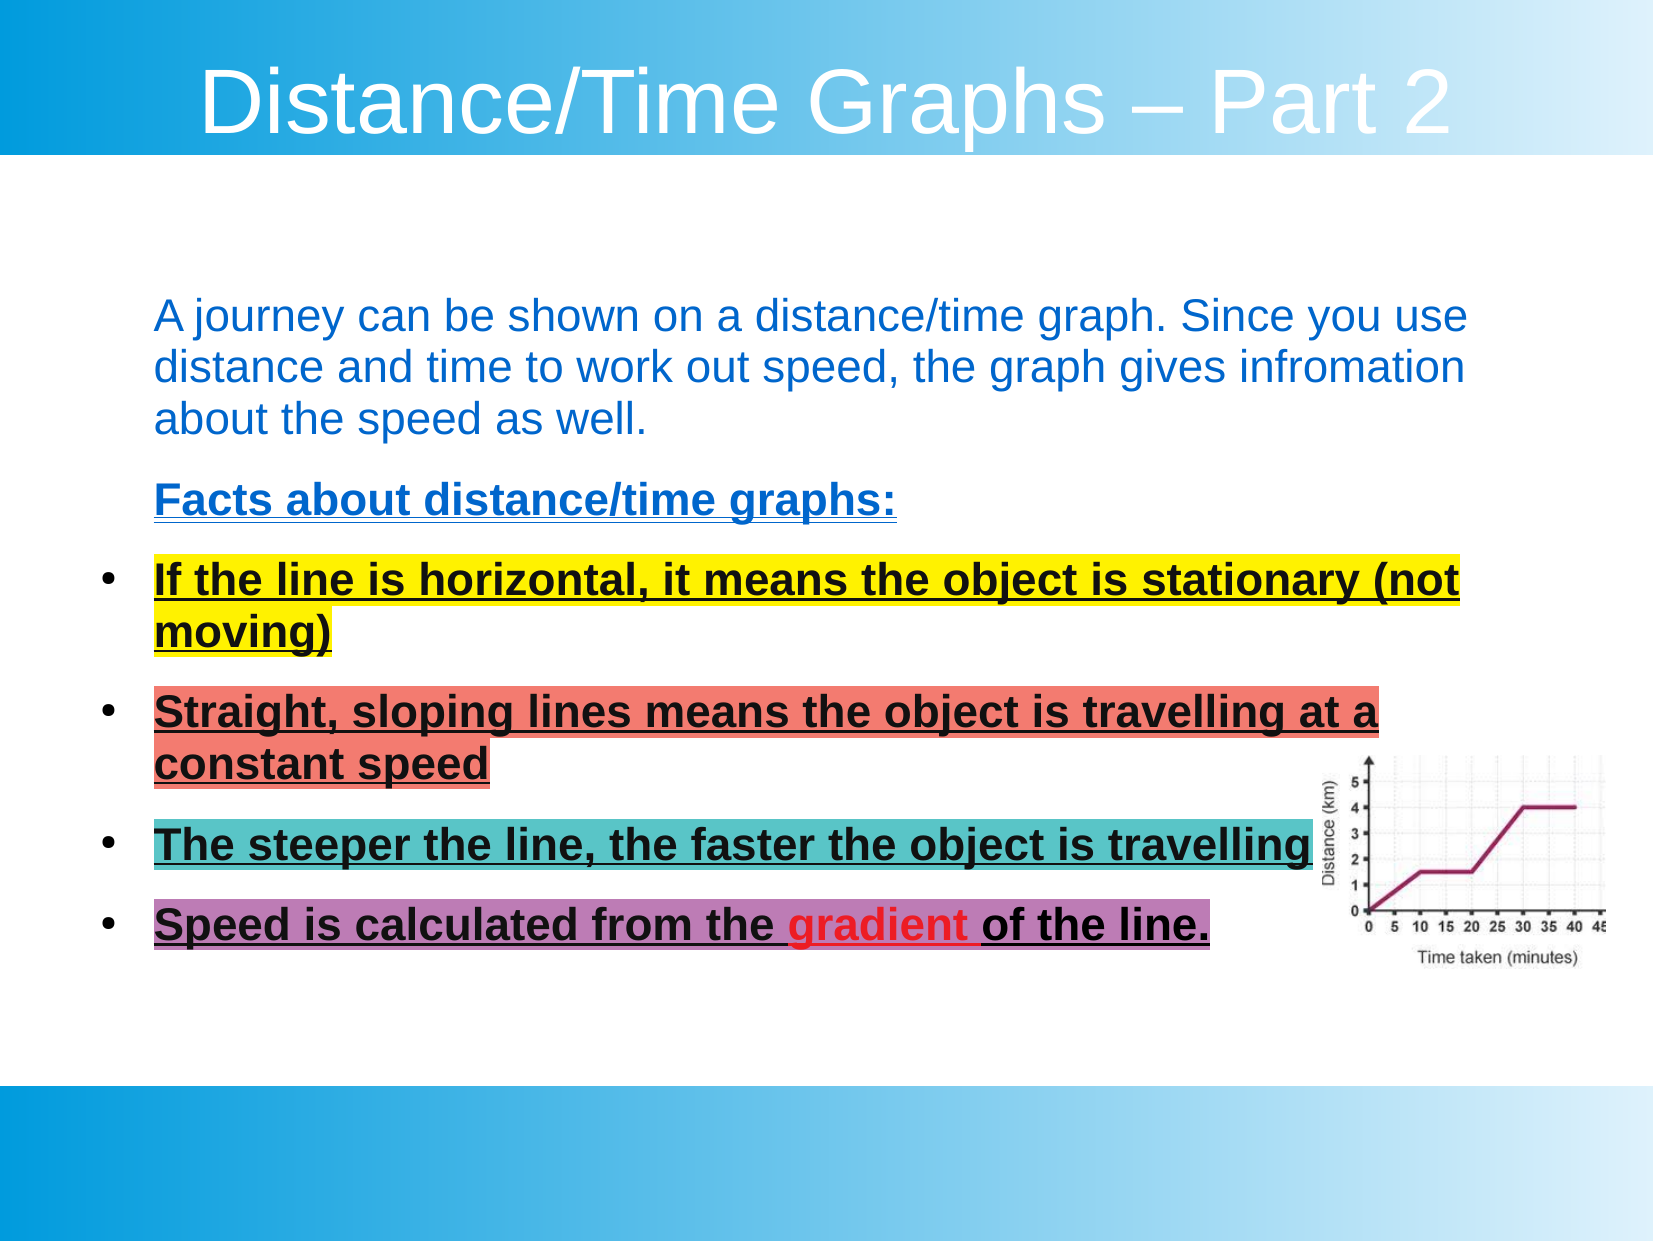

# Distance/Time Graphs – Part 2
A journey can be shown on a distance/time graph. Since you use distance and time to work out speed, the graph gives infromation about the speed as well.
Facts about distance/time graphs:
If the line is horizontal, it means the object is stationary (not moving)
Straight, sloping lines means the object is travelling at a constant speed
The steeper the line, the faster the object is travelling
Speed is calculated from the gradient of the line.